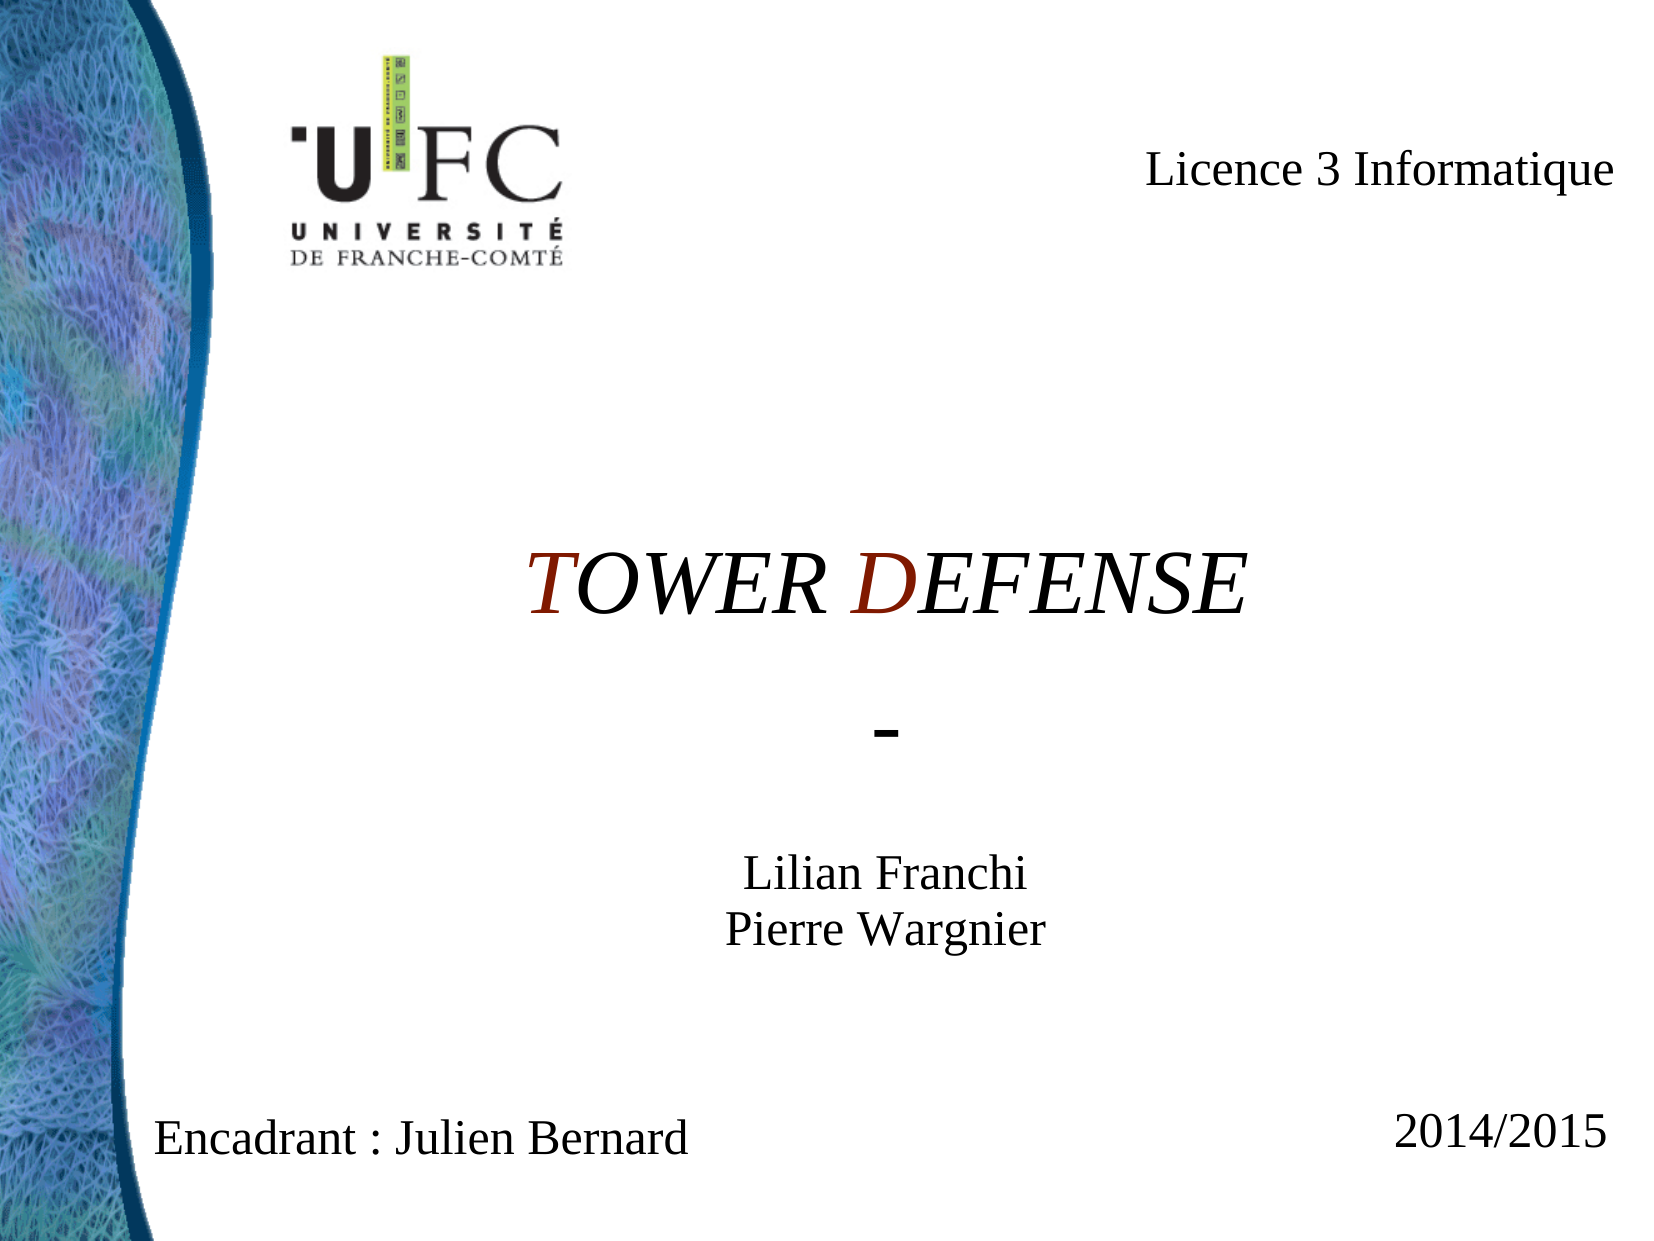

Licence 3 Informatique
# TOWER DEFENSE
-
Lilian Franchi
Pierre Wargnier
2014/2015
Encadrant : Julien Bernard